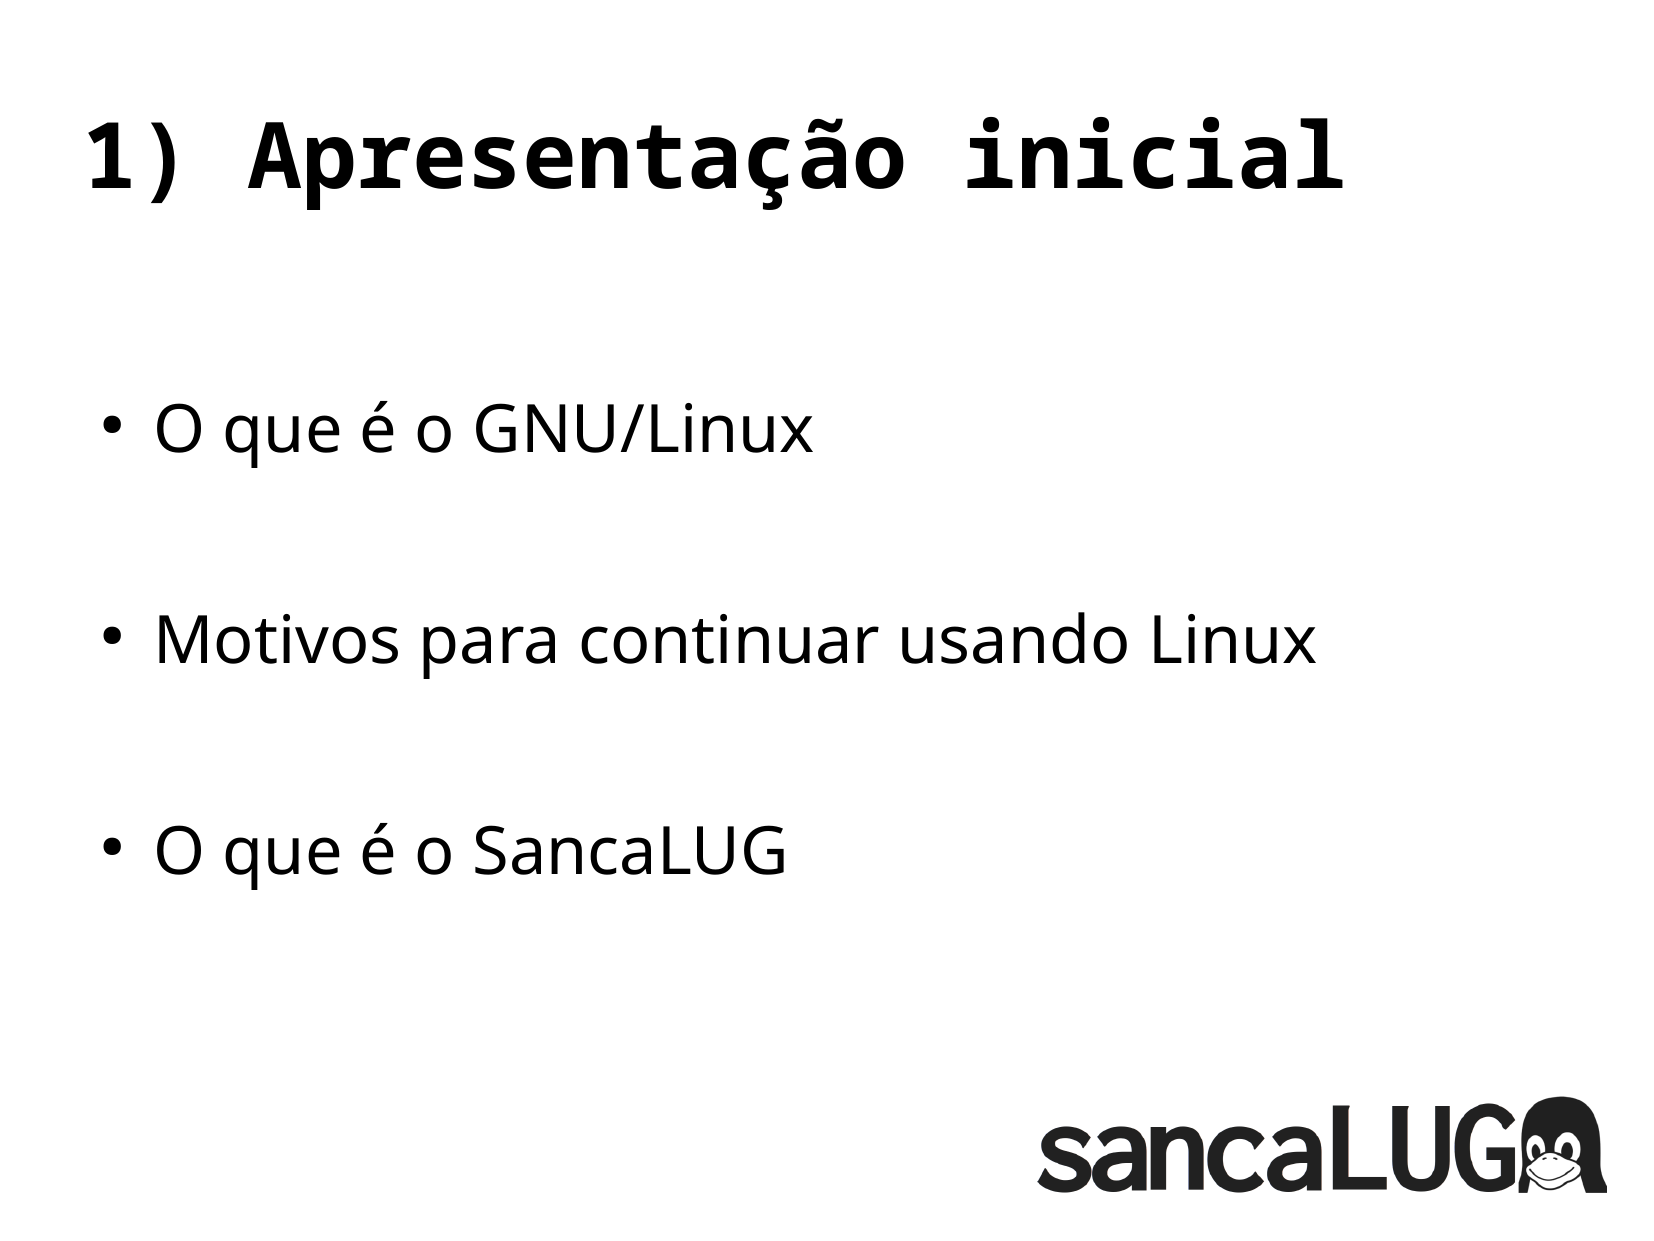

# 1) Apresentação inicial
O que é o GNU/Linux
Motivos para continuar usando Linux
O que é o SancaLUG